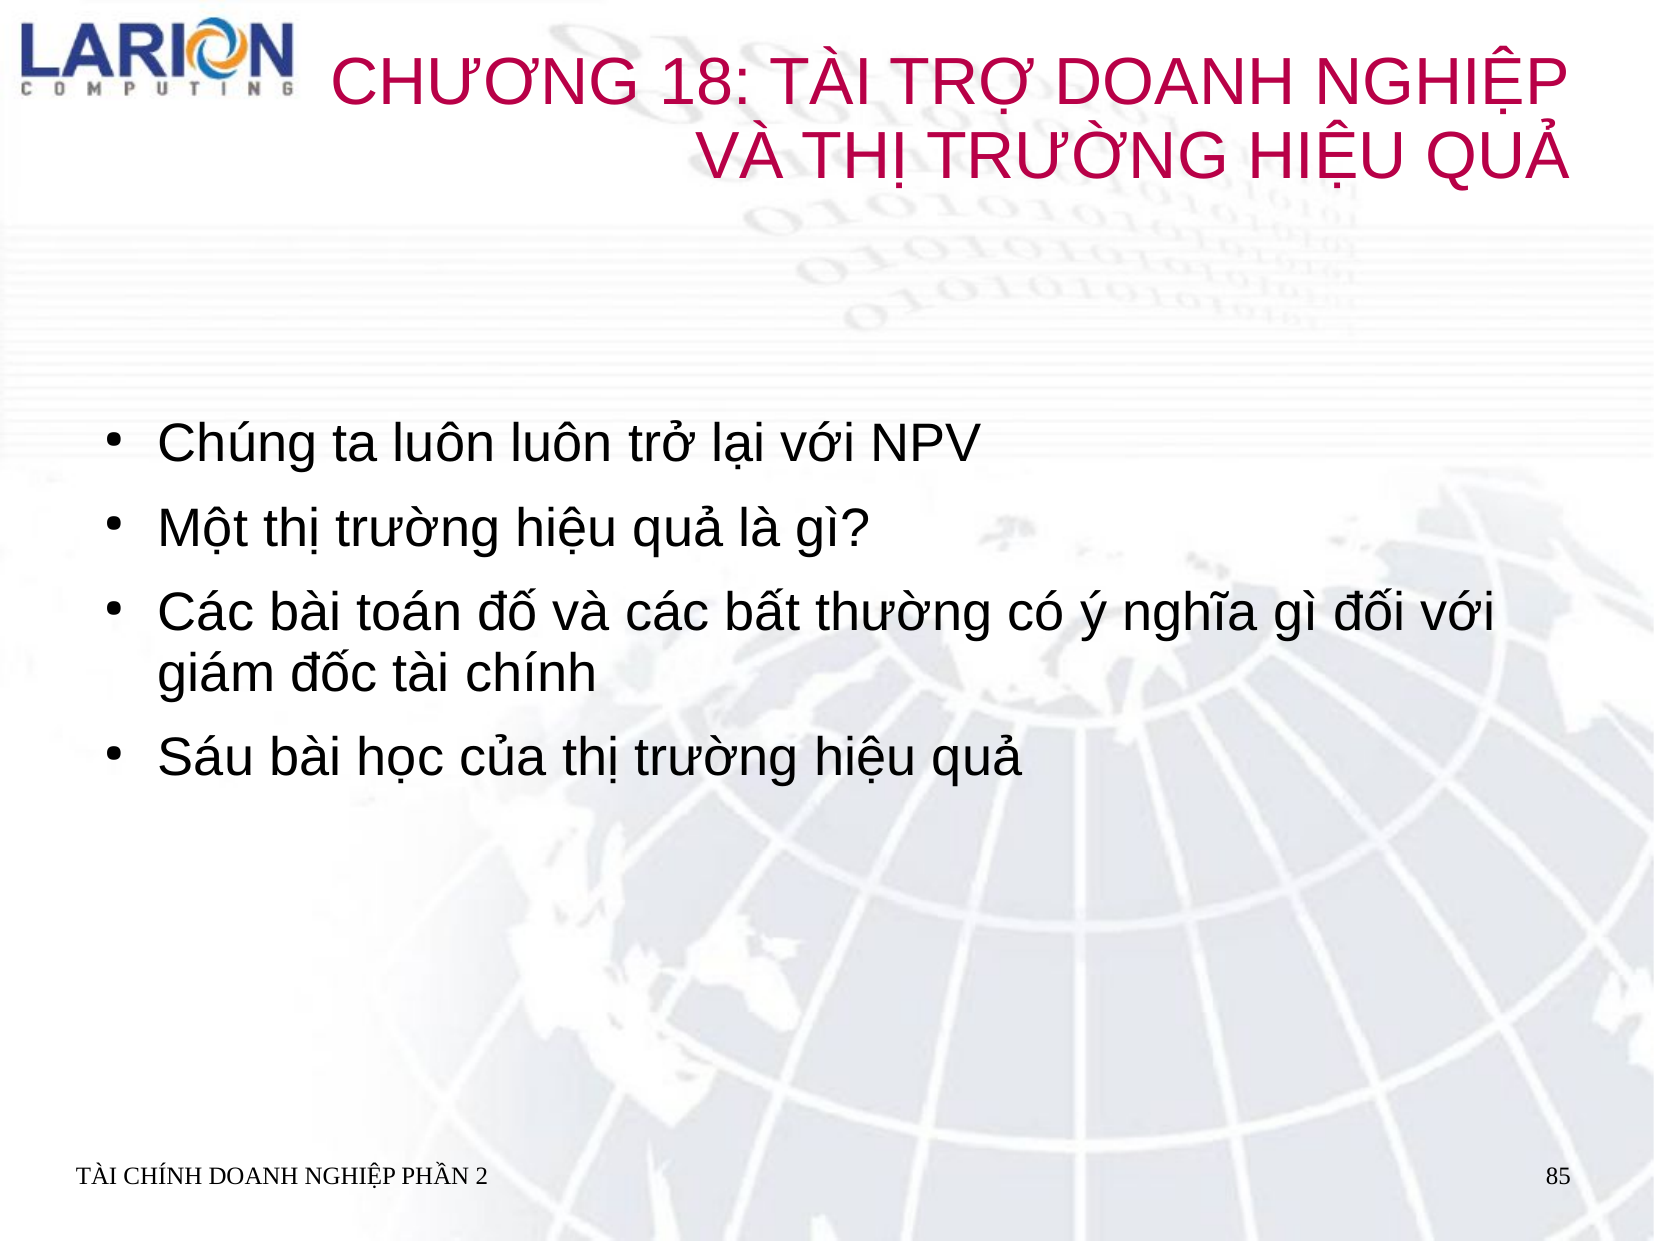

# CHƯƠNG 18: TÀI TRỢ DOANH NGHIỆP VÀ THỊ TRƯỜNG HIỆU QUẢ
Chúng ta luôn luôn trở lại với NPV
Một thị trường hiệu quả là gì?
Các bài toán đố và các bất thường có ý nghĩa gì đối với giám đốc tài chính
Sáu bài học của thị trường hiệu quả
TÀI CHÍNH DOANH NGHIỆP PHẦN 2
85